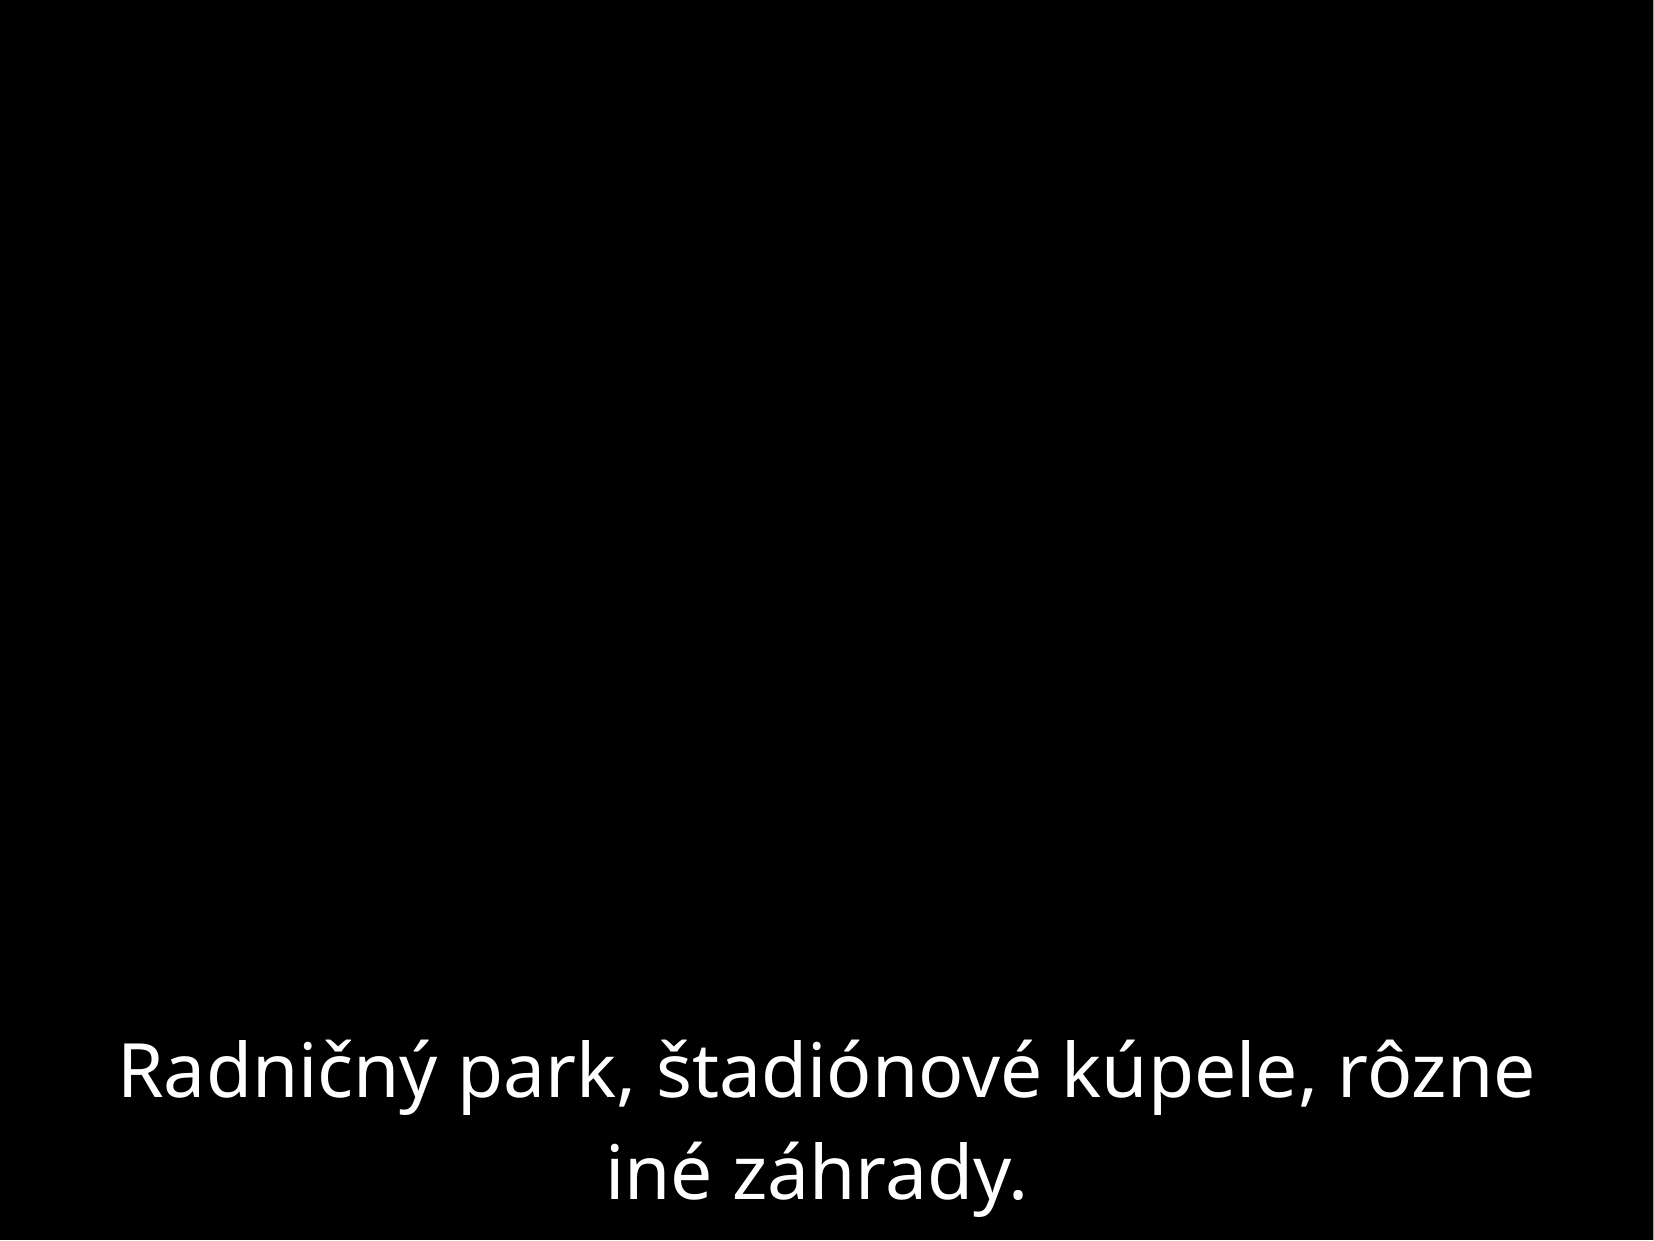

# Radničný park, štadiónové kúpele, rôzne iné záhrady.